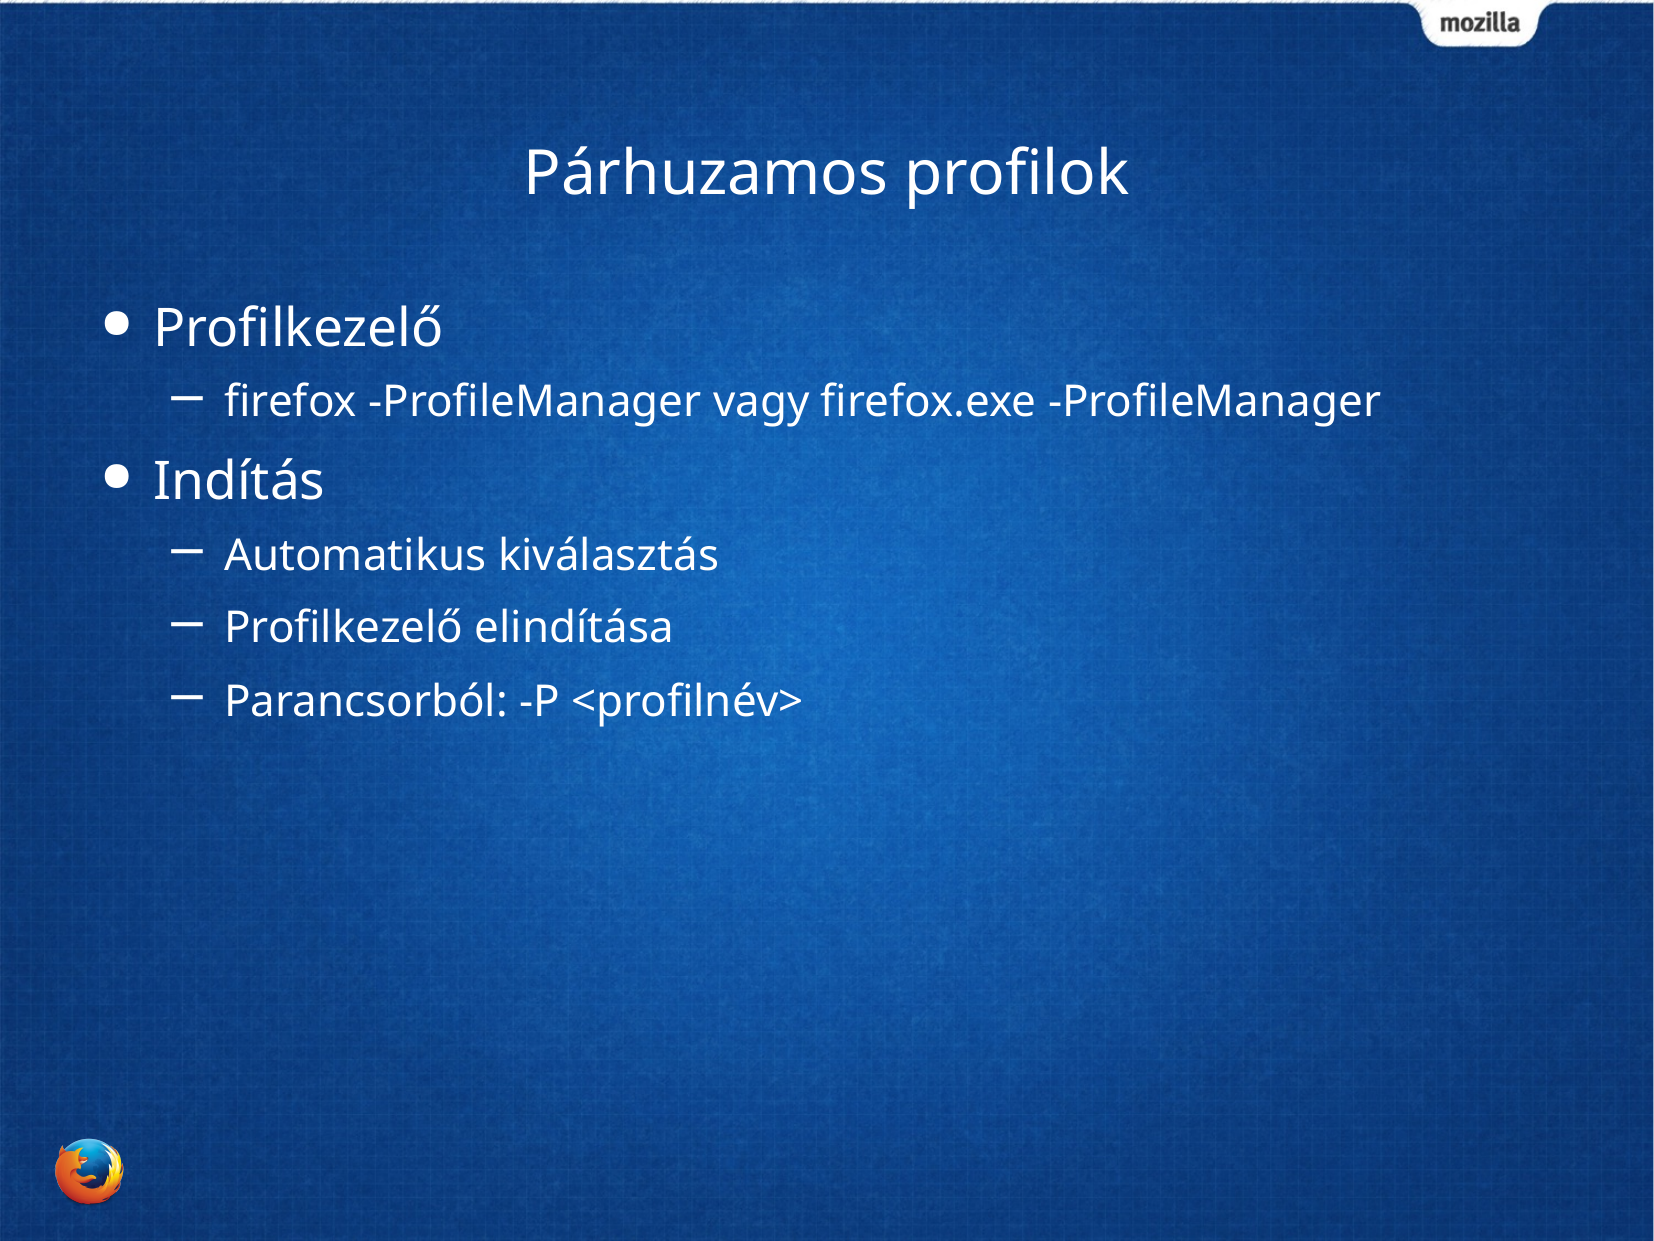

# Párhuzamos profilok
Profilkezelő
firefox -ProfileManager vagy firefox.exe -ProfileManager
Indítás
Automatikus kiválasztás
Profilkezelő elindítása
Parancsorból: -P <profilnév>